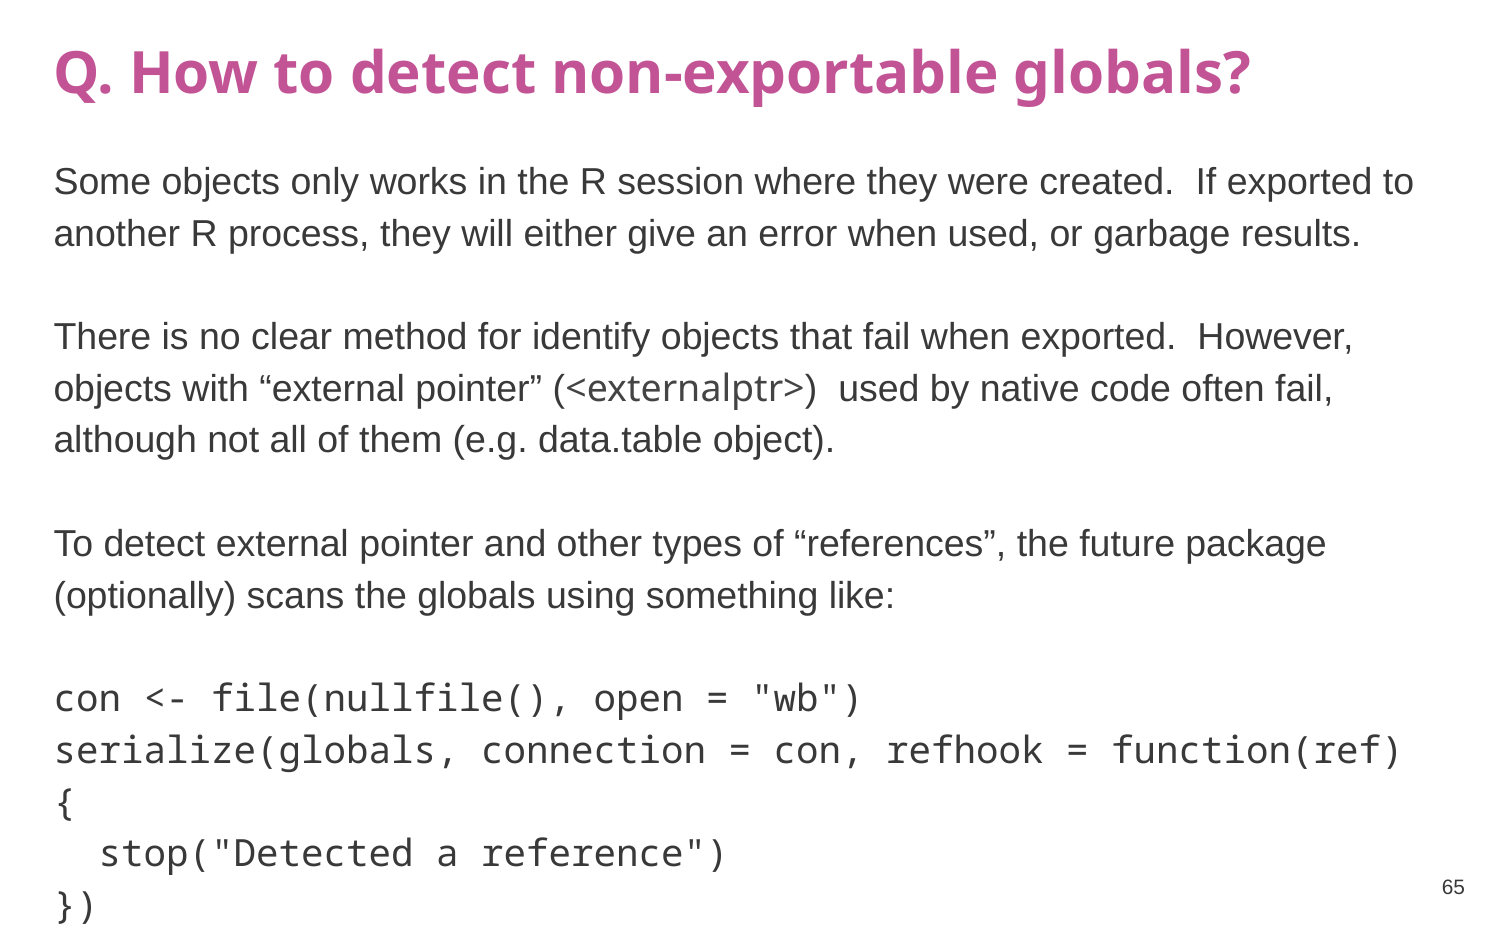

# Q. How to detect non-exportable globals?
Some objects only works in the R session where they were created. If exported to another R process, they will either give an error when used, or garbage results.
There is no clear method for identify objects that fail when exported. However, objects with “external pointer” (<externalptr>) used by native code often fail, although not all of them (e.g. data.table object).
To detect external pointer and other types of “references”, the future package (optionally) scans the globals using something like:
con <- file(nullfile(), open = "wb")
serialize(globals, connection = con, refhook = function(ref) {
 stop("Detected a reference")
})